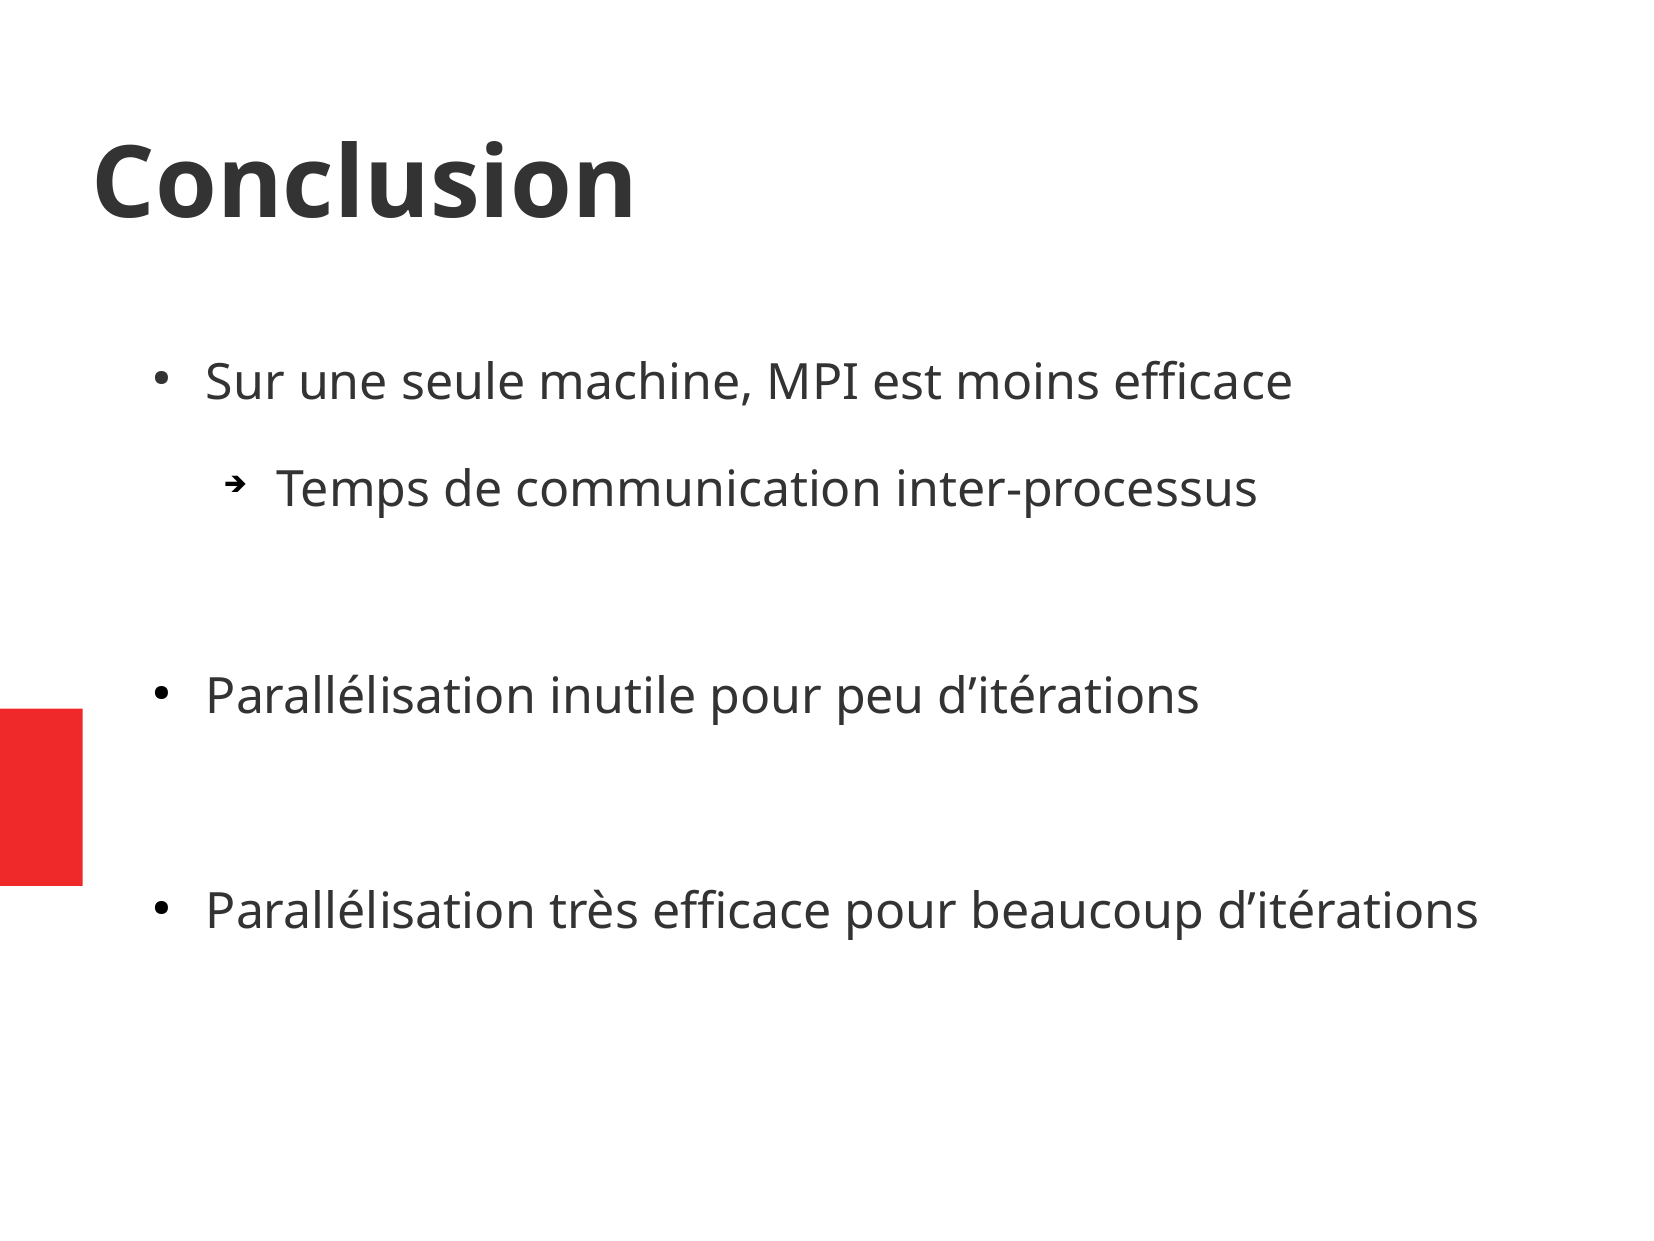

# Conclusion
Sur une seule machine, MPI est moins efficace
Temps de communication inter-processus
Parallélisation inutile pour peu d’itérations
Parallélisation très efficace pour beaucoup d’itérations